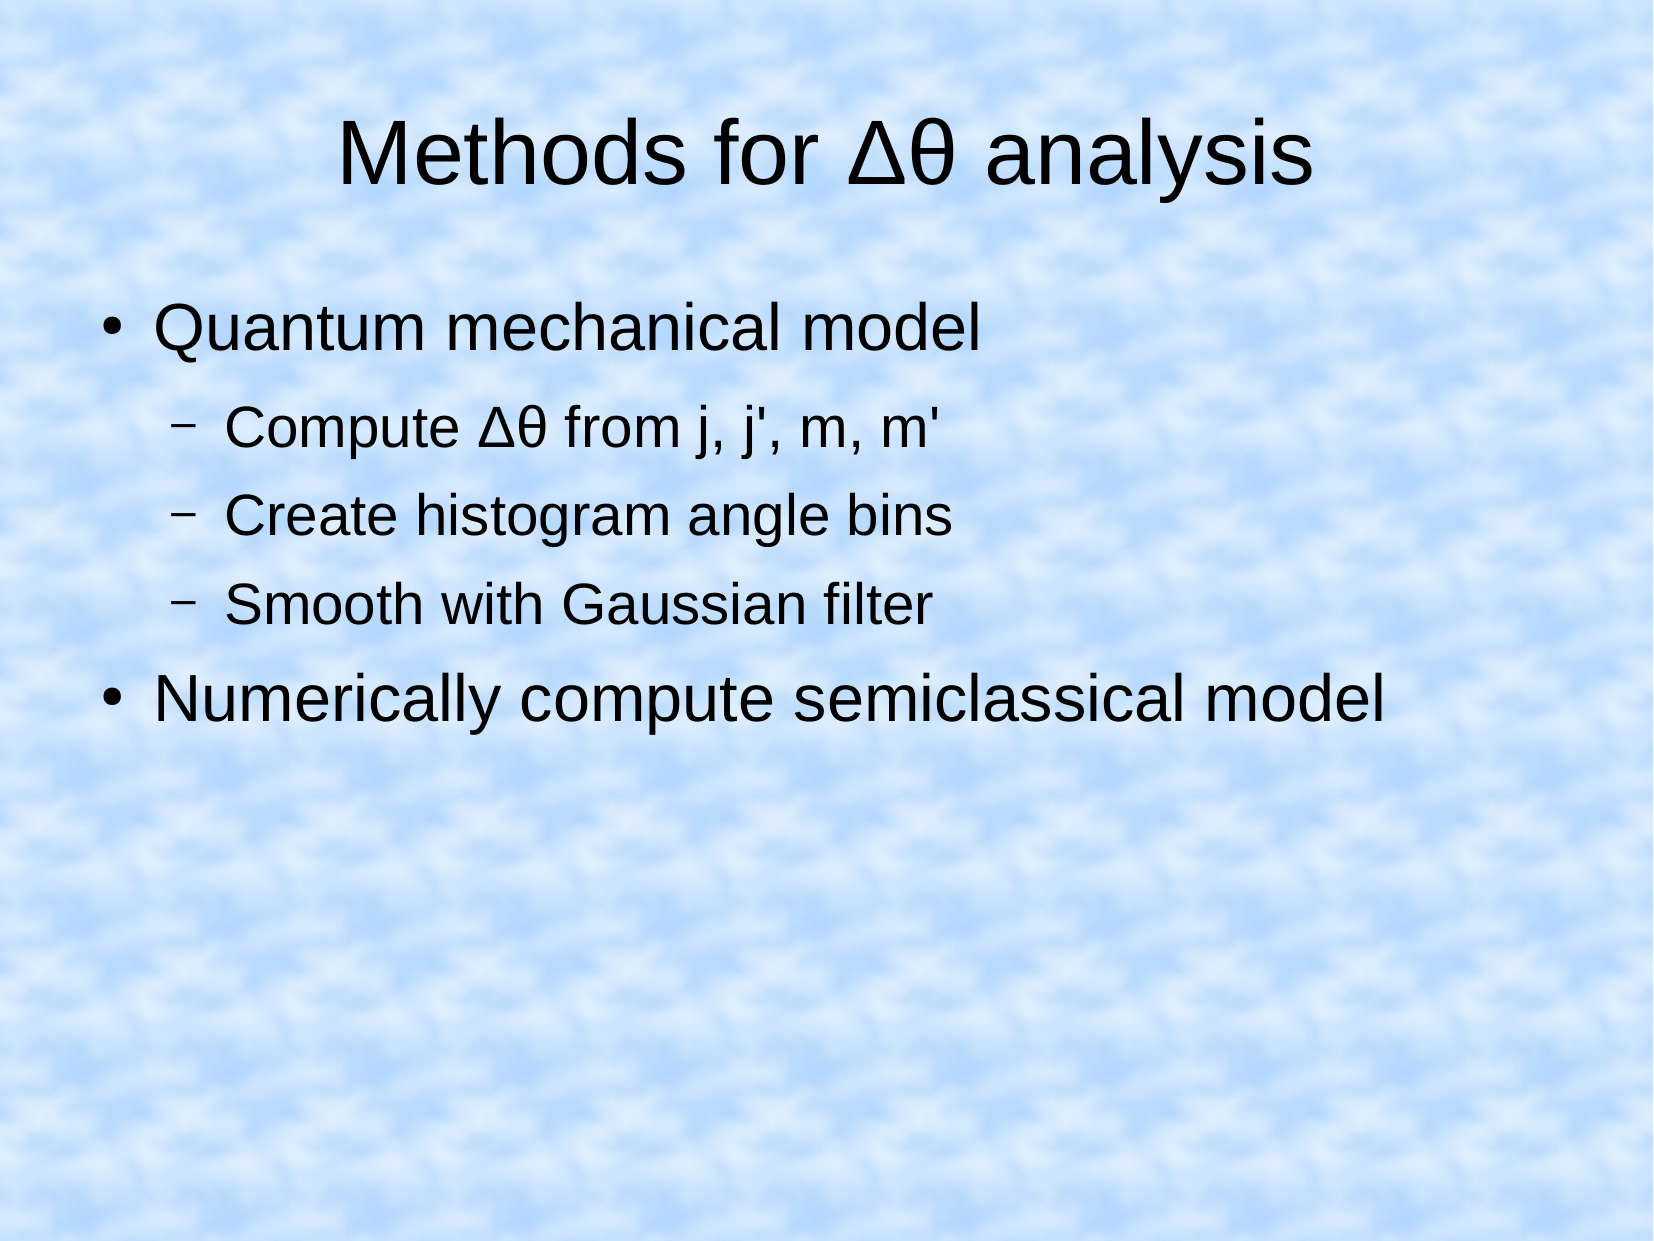

# Methods for Δθ analysis
Quantum mechanical model
Compute Δθ from j, j', m, m'
Create histogram angle bins
Smooth with Gaussian filter
Numerically compute semiclassical model